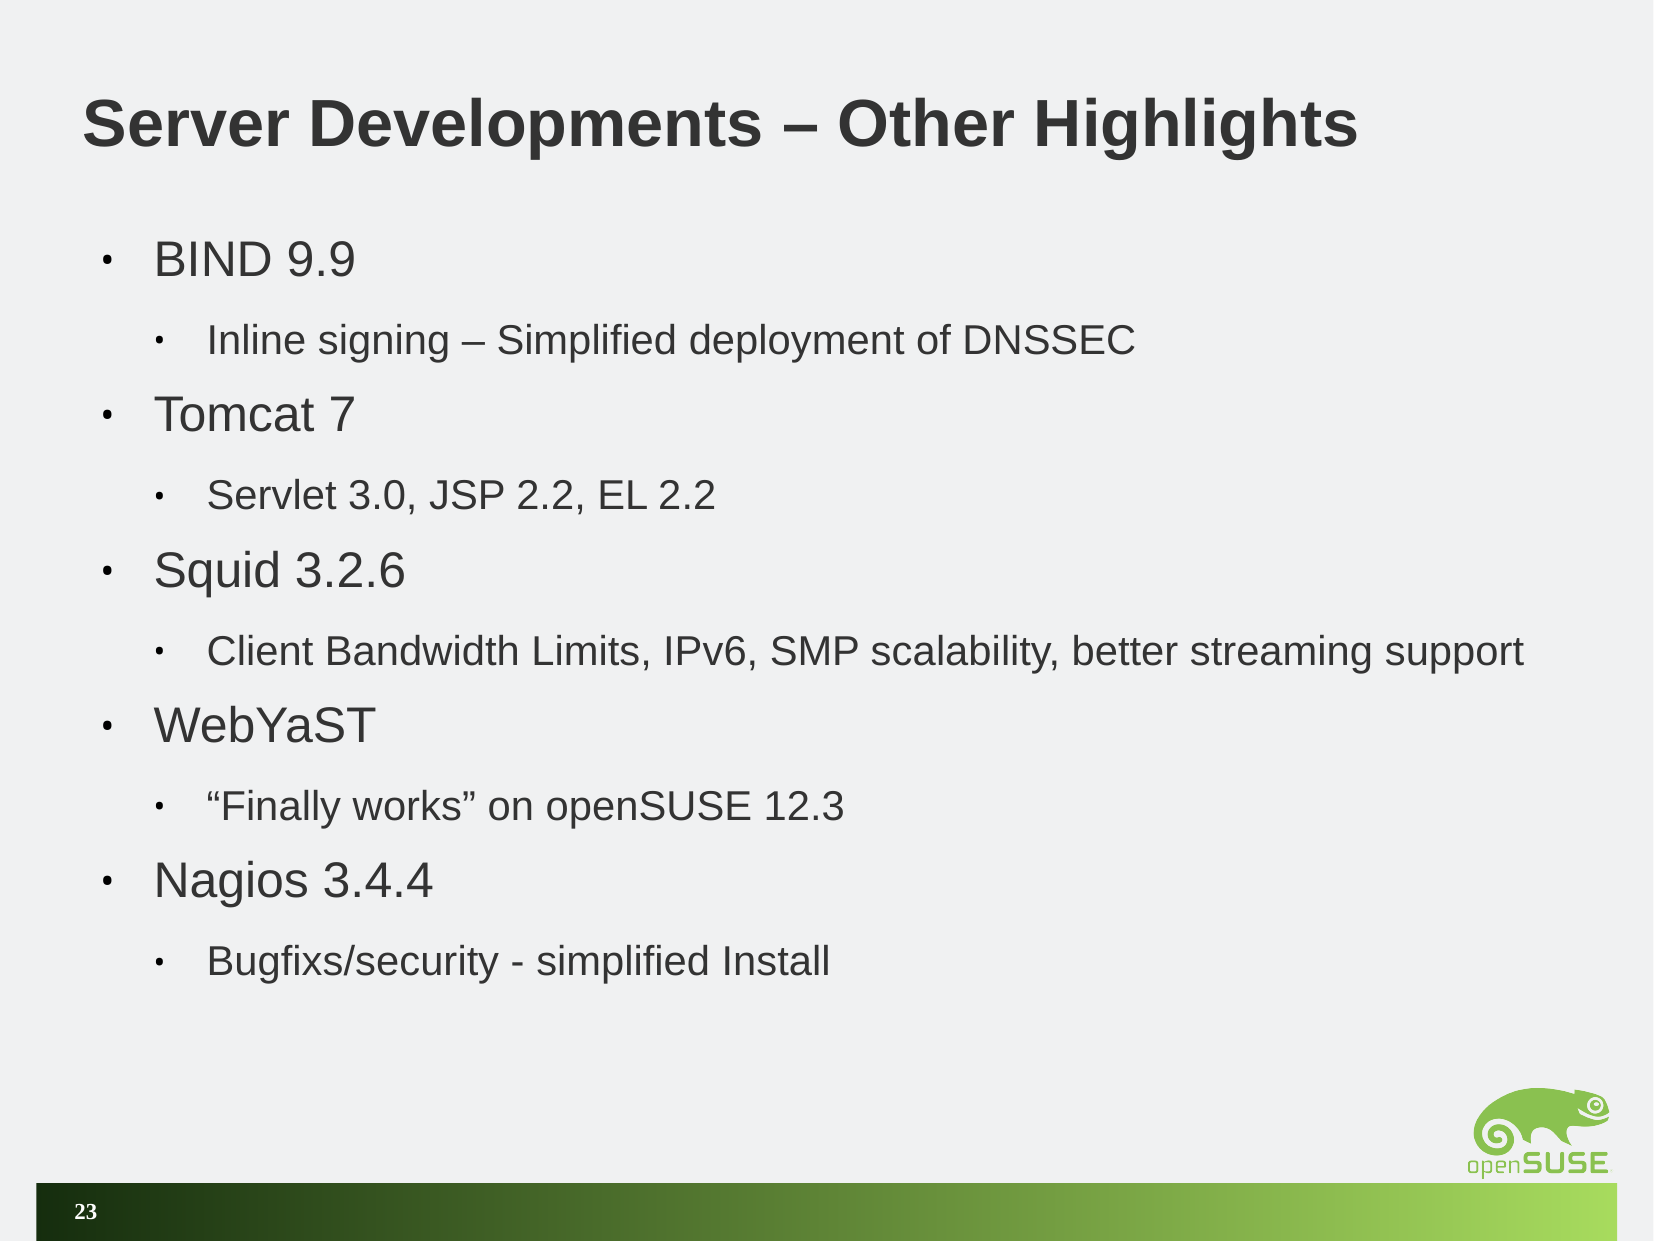

# Server Developments – Other Highlights
BIND 9.9
Inline signing – Simplified deployment of DNSSEC
Tomcat 7
Servlet 3.0, JSP 2.2, EL 2.2
Squid 3.2.6
Client Bandwidth Limits, IPv6, SMP scalability, better streaming support
WebYaST
“Finally works” on openSUSE 12.3
Nagios 3.4.4
Bugfixs/security - simplified Install
23